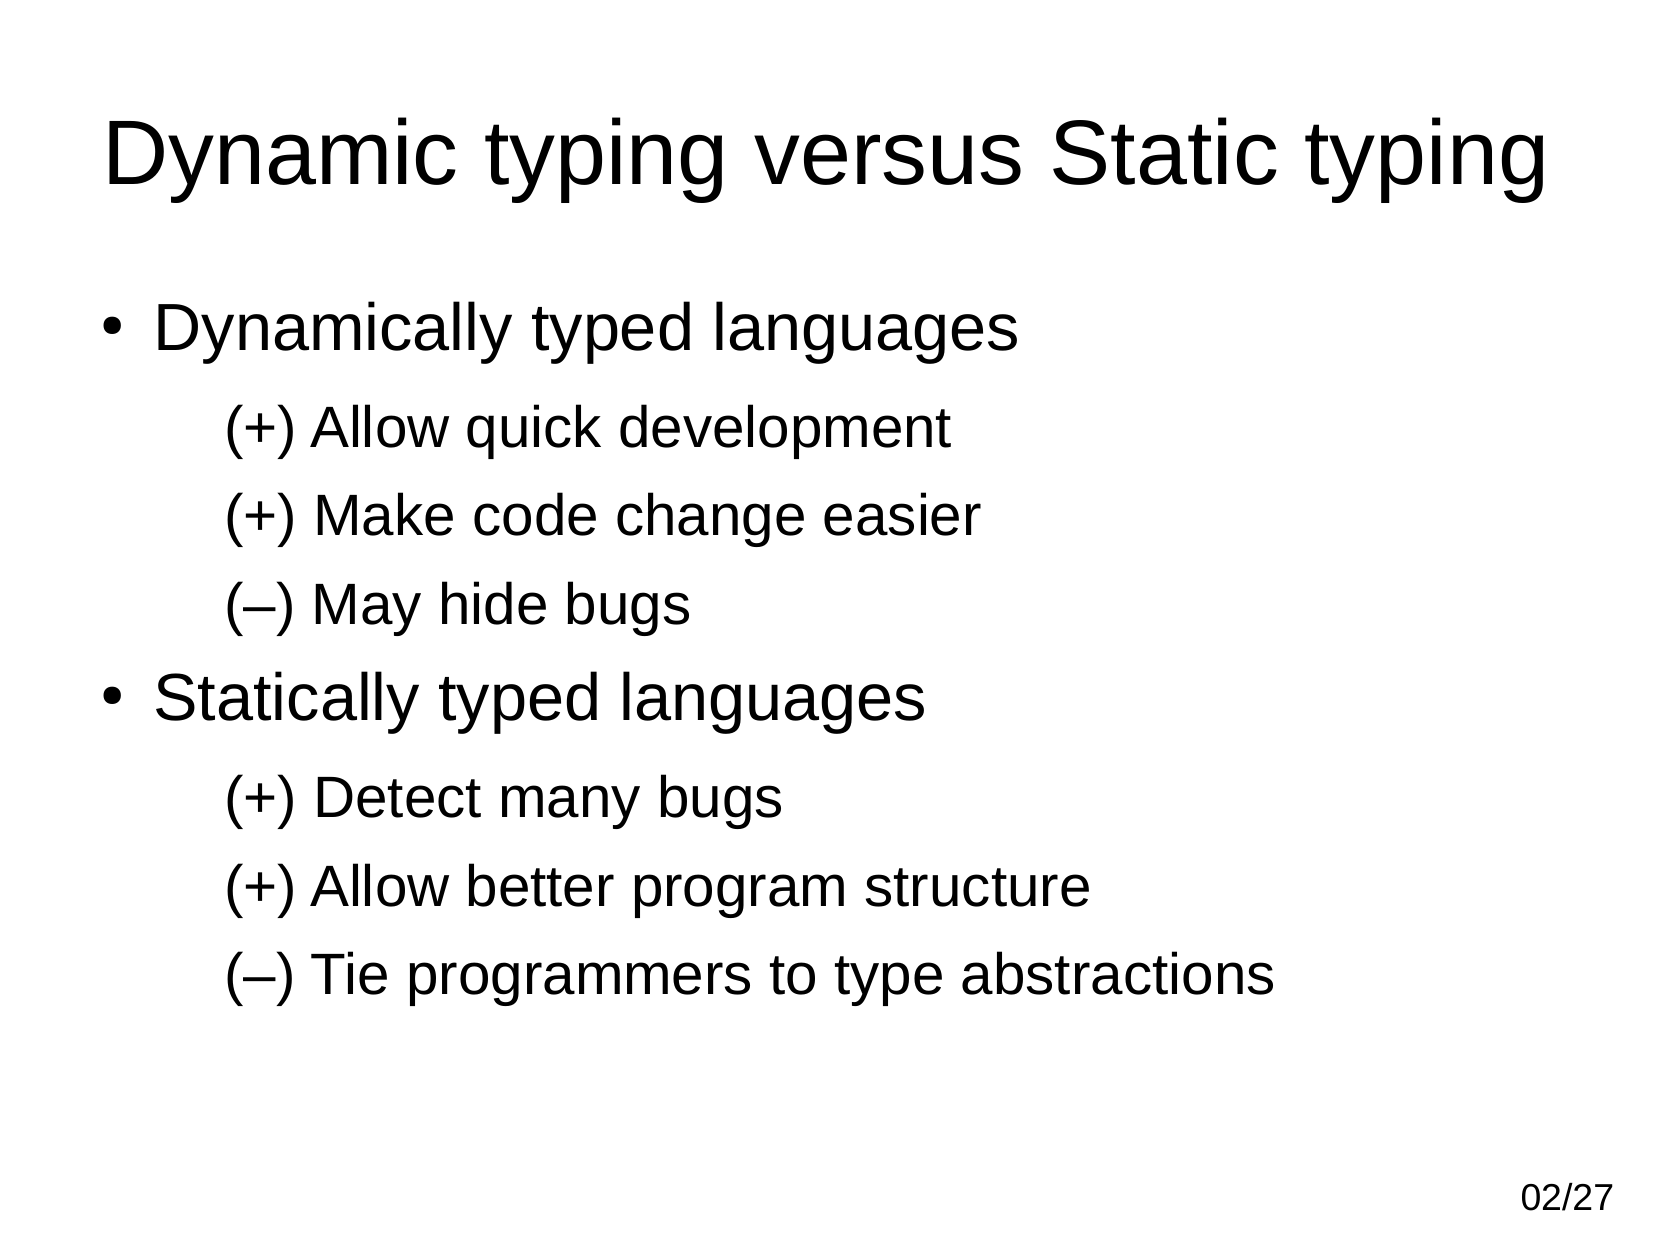

# Dynamic typing versus Static typing
Dynamically typed languages
(+) Allow quick development
(+) Make code change easier
(–) May hide bugs
Statically typed languages
(+) Detect many bugs
(+) Allow better program structure
(–) Tie programmers to type abstractions
 02/27